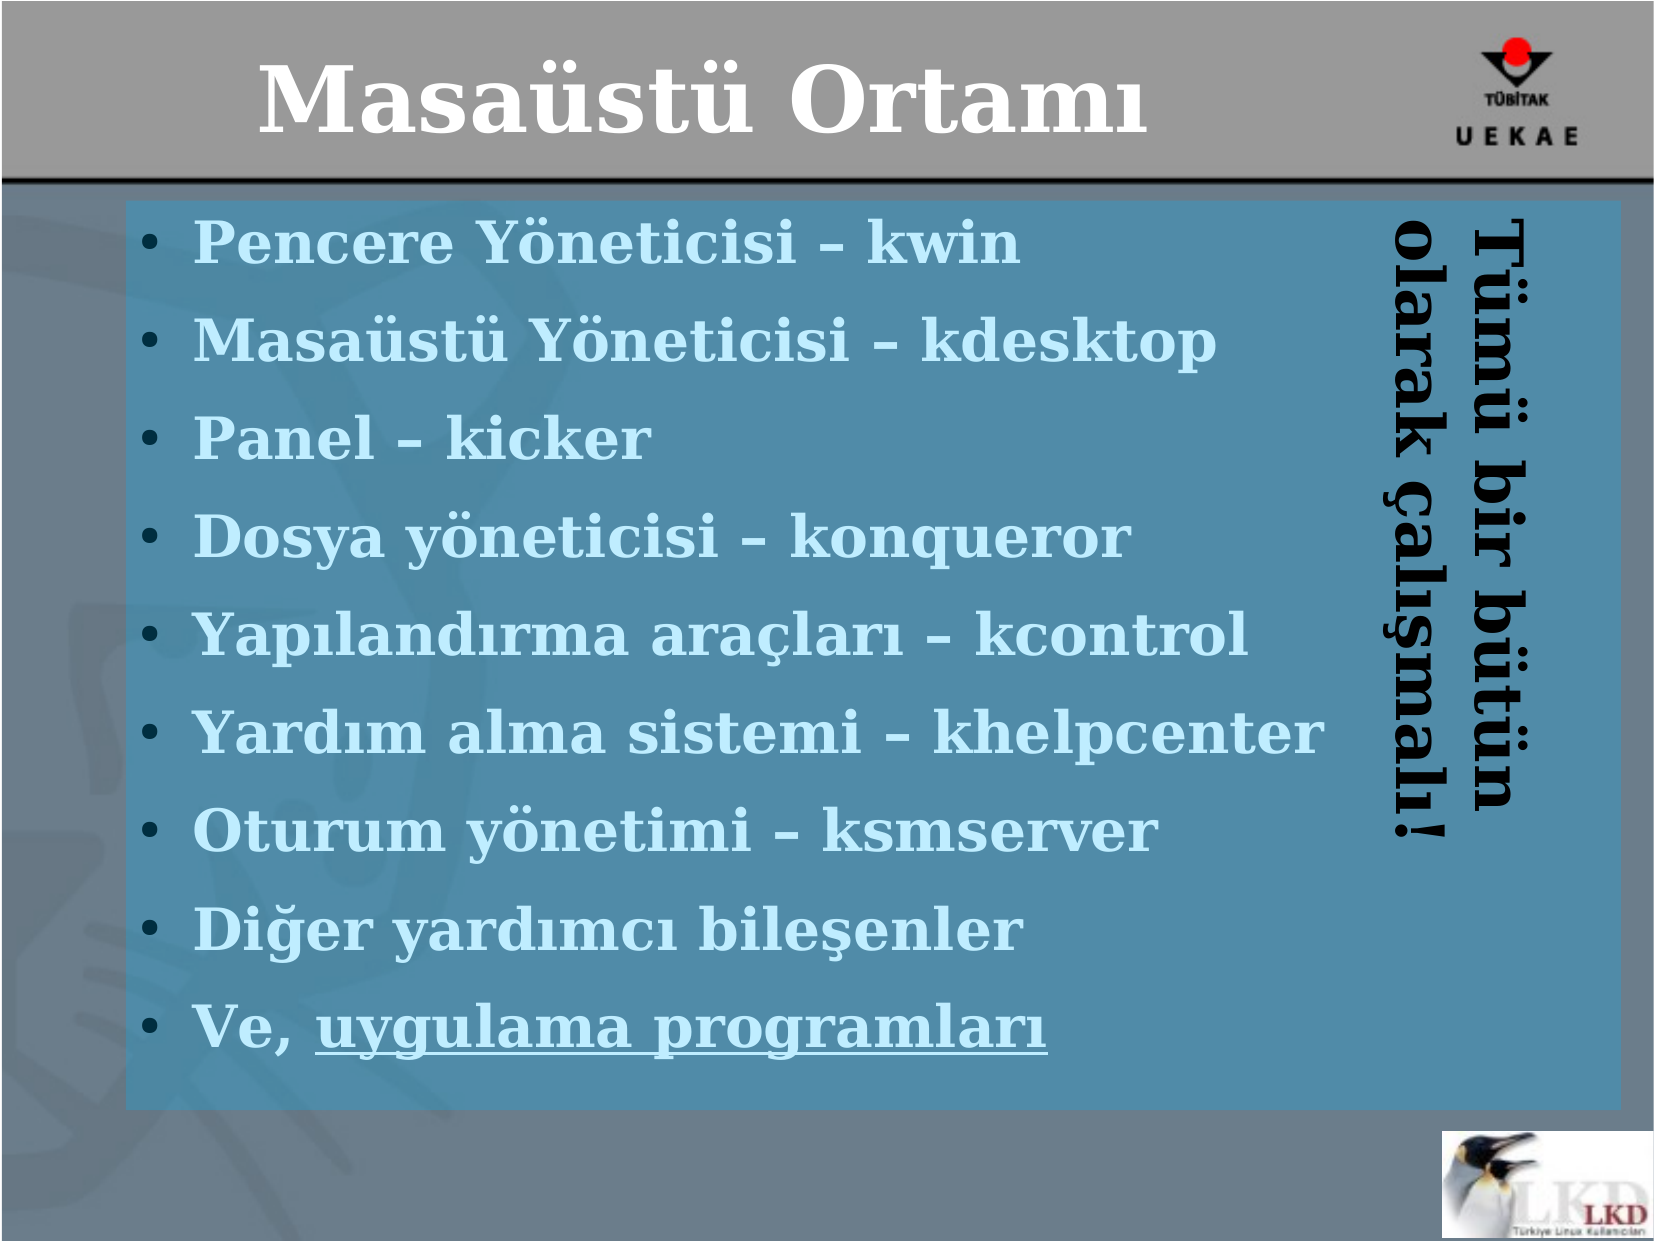

# Masaüstü Ortamı
Tümü bir bütün olarak çalışmalı!
Pencere Yöneticisi – kwin
Masaüstü Yöneticisi – kdesktop
Panel – kicker
Dosya yöneticisi – konqueror
Yapılandırma araçları – kcontrol
Yardım alma sistemi – khelpcenter
Oturum yönetimi – ksmserver
Diğer yardımcı bileşenler
Ve, uygulama programları